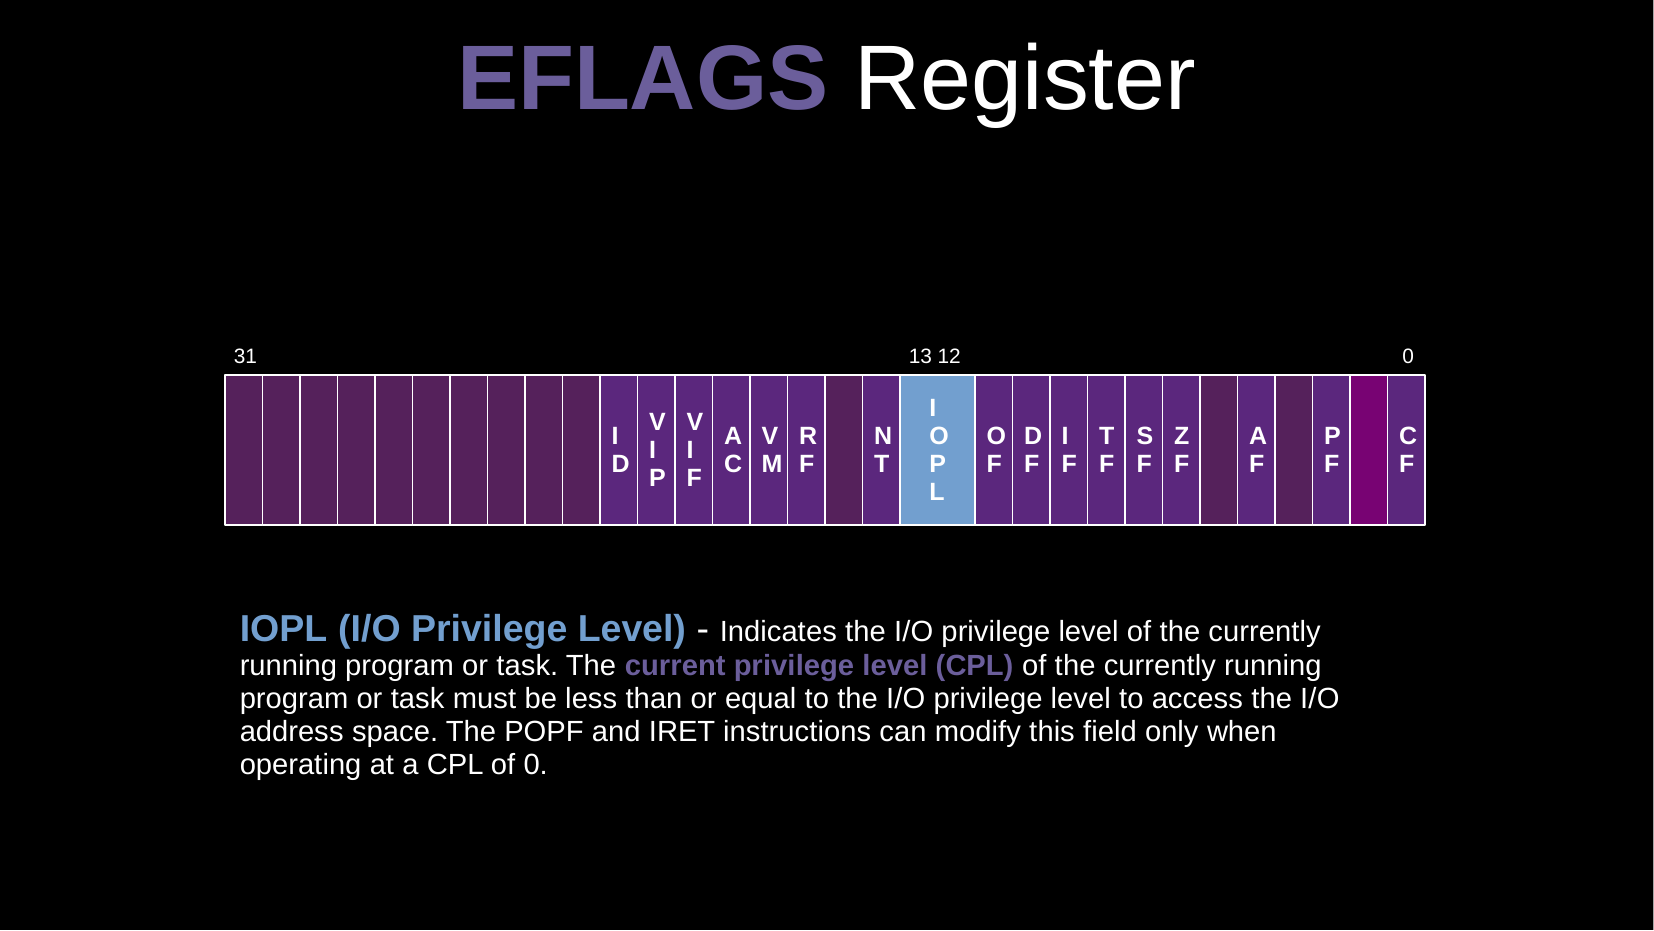

# EFLAGS Register
31
13 12
0
ID
VIP
VIF
AC
VM
RF
NT
IOPL
OF
DF
IF
TF
SF
ZF
AF
PF
CF
IOPL (I/O Privilege Level) - Indicates the I/O privilege level of the currently running program or task. The current privilege level (CPL) of the currently running program or task must be less than or equal to the I/O privilege level to access the I/O address space. The POPF and IRET instructions can modify this field only when operating at a CPL of 0.